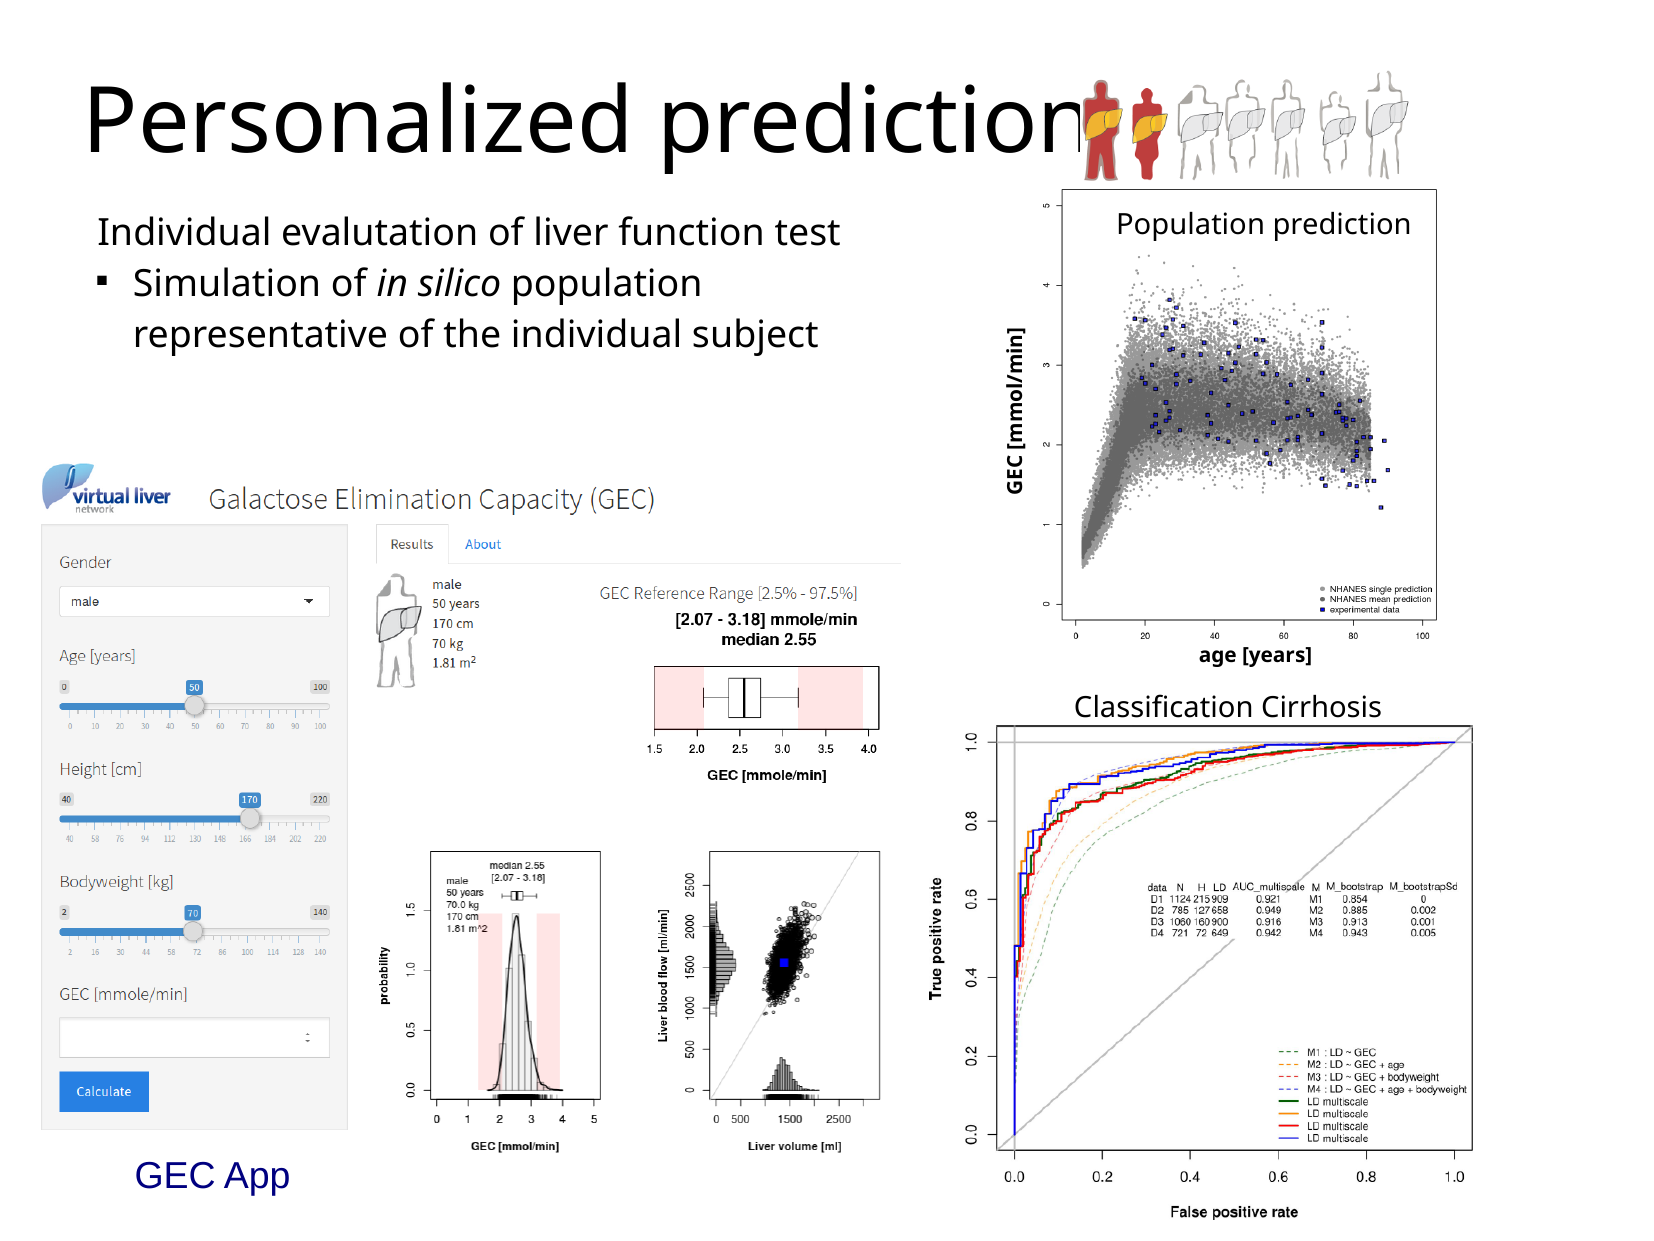

# Personalized prediction
Population prediction
Individual evalutation of liver function test
Simulation of in silico population representative of the individual subject
GEC [mmol/min]
age [years]
Classification Cirrhosis
GEC App